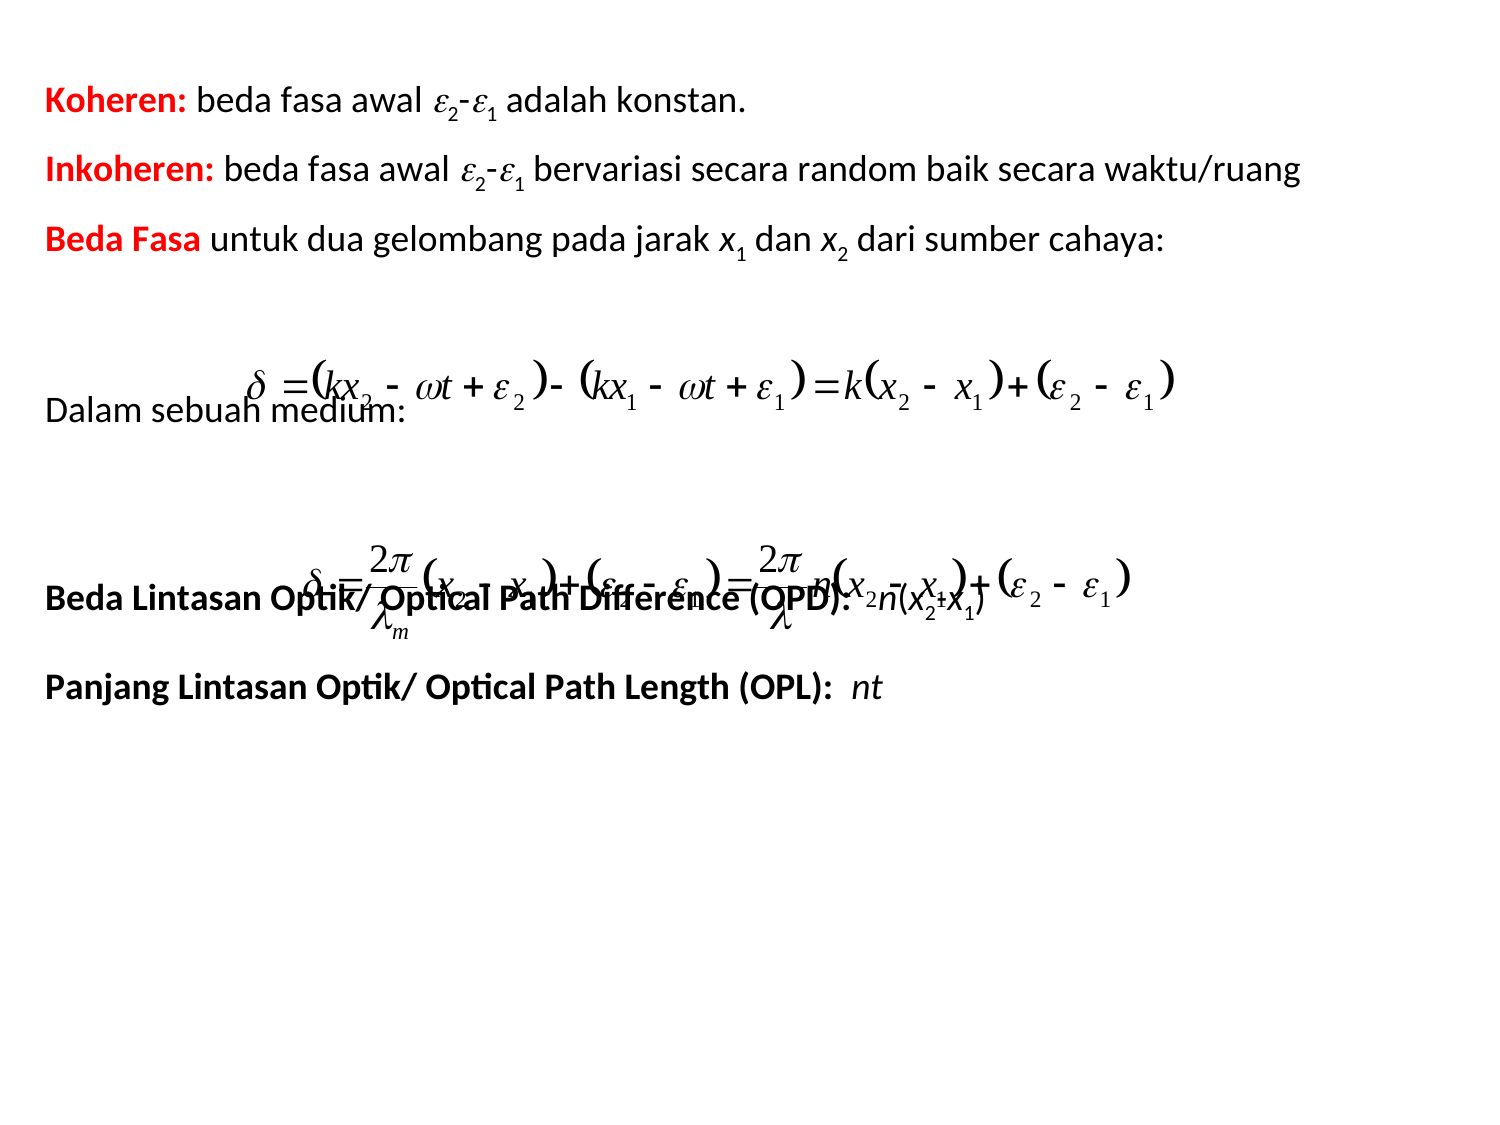

Koheren: beda fasa awal 2-1 adalah konstan.
Inkoheren: beda fasa awal 2-1 bervariasi secara random baik secara waktu/ruang
Beda Fasa untuk dua gelombang pada jarak x1 dan x2 dari sumber cahaya:
Dalam sebuah medium:
Beda Lintasan Optik/ Optical Path Difference (OPD): n(x2-x1)
Panjang Lintasan Optik/ Optical Path Length (OPL): nt